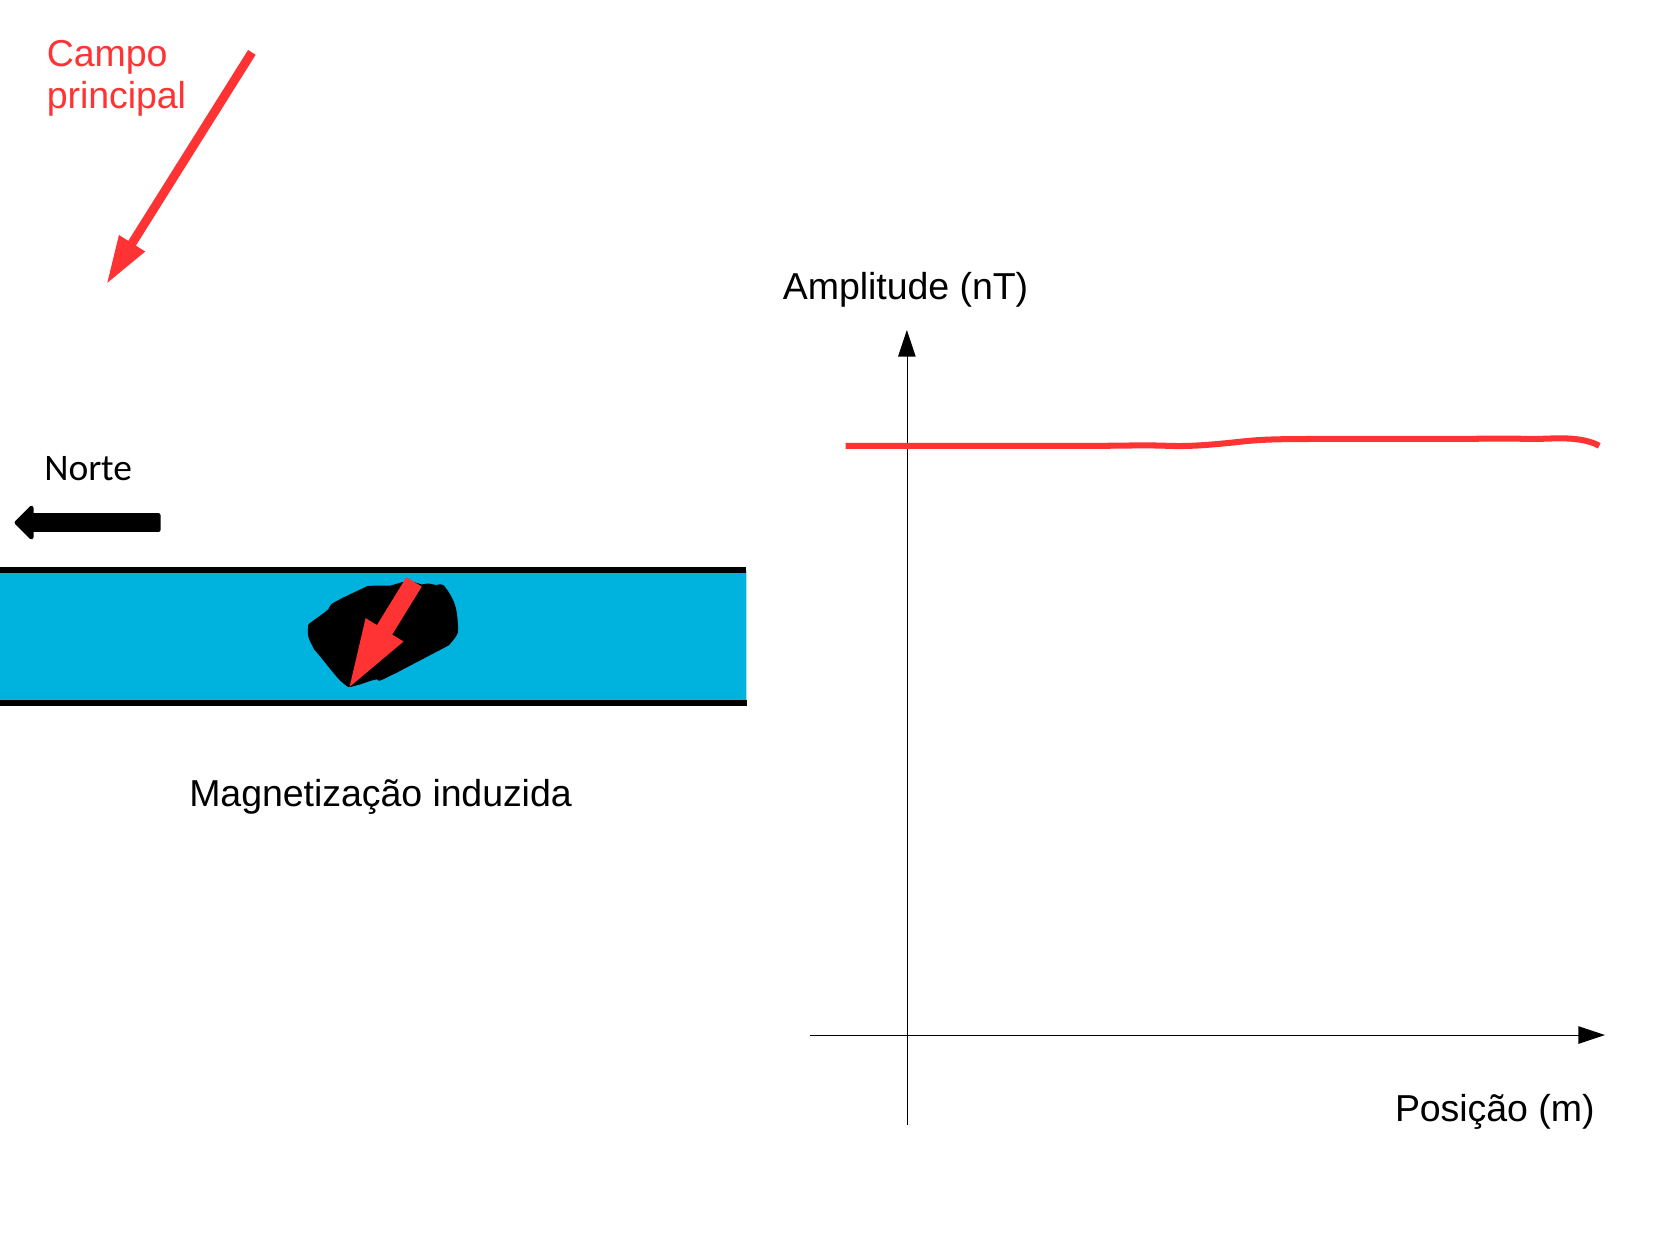

Campo principal
Amplitude (nT)
Norte
Magnetização induzida
Posição (m)